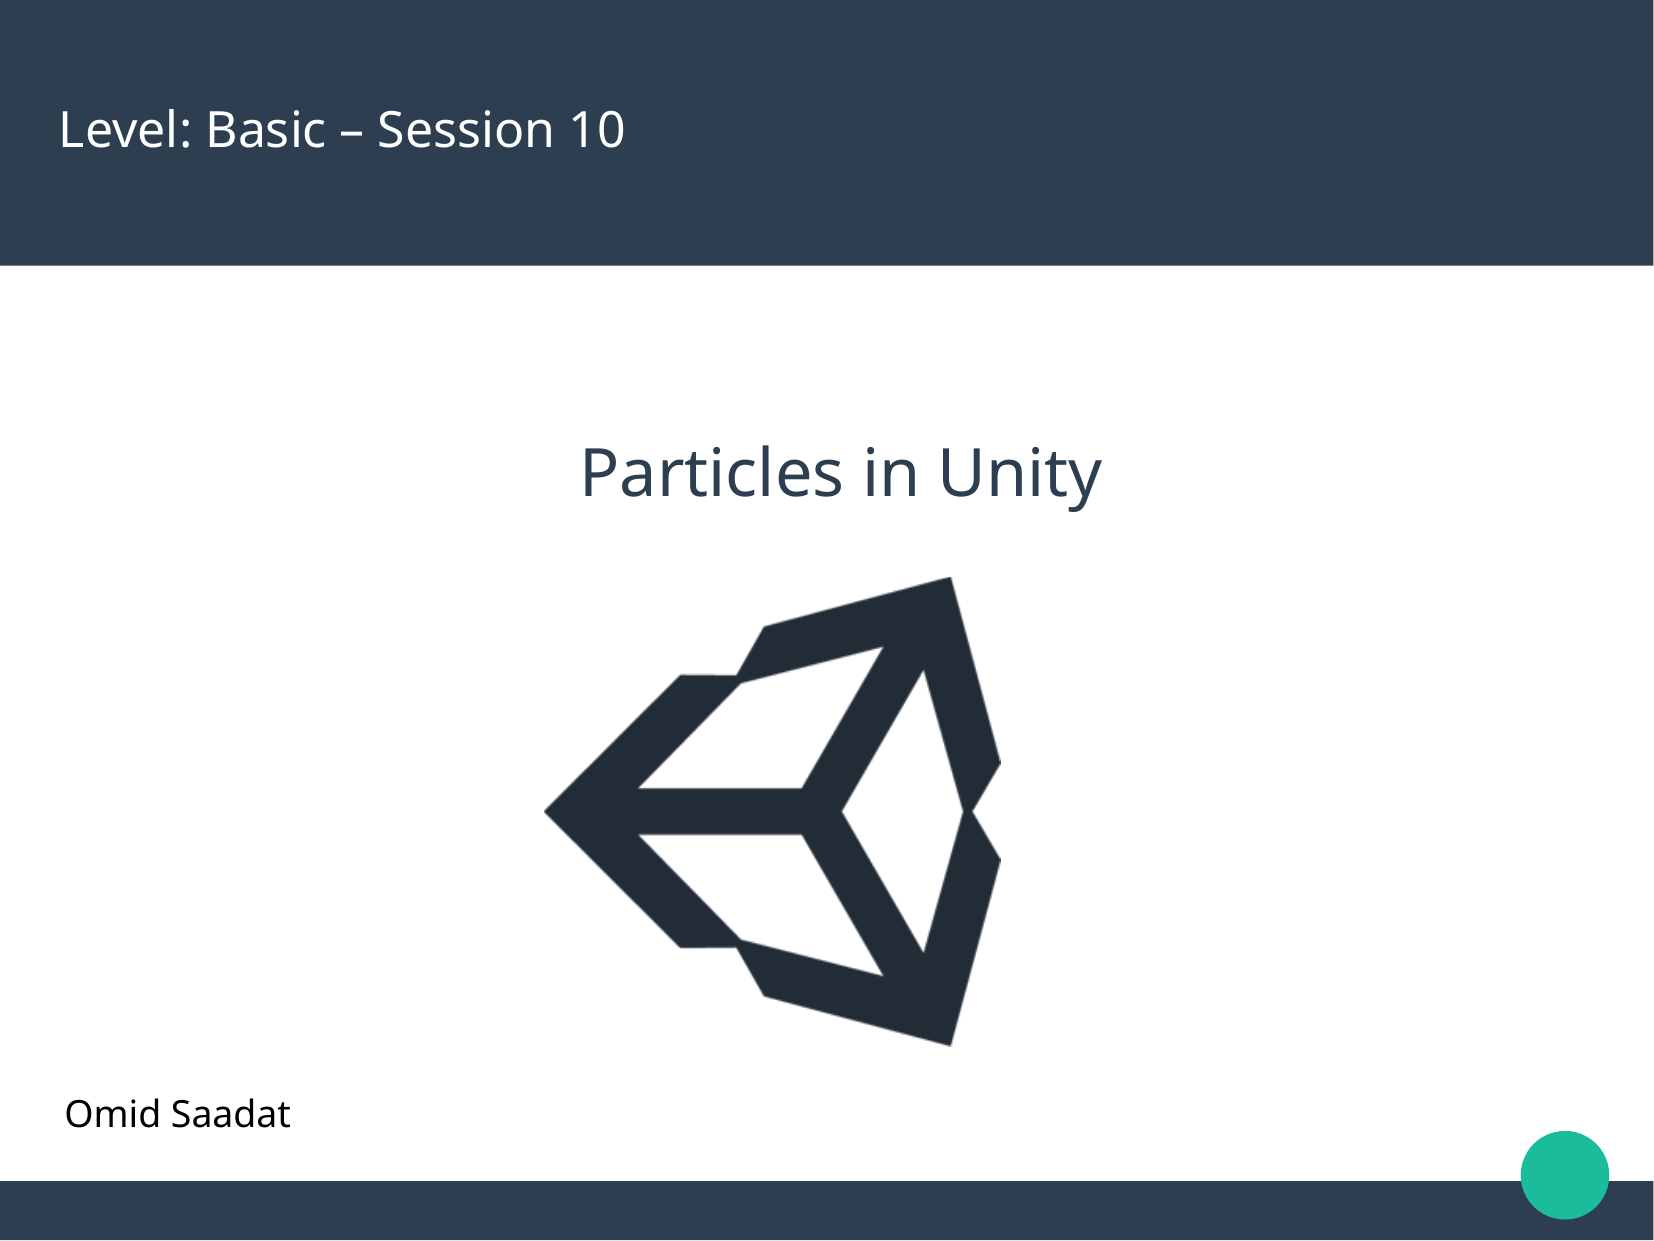

# Level: Basic – Session 10
Particles in Unity
Omid Saadat